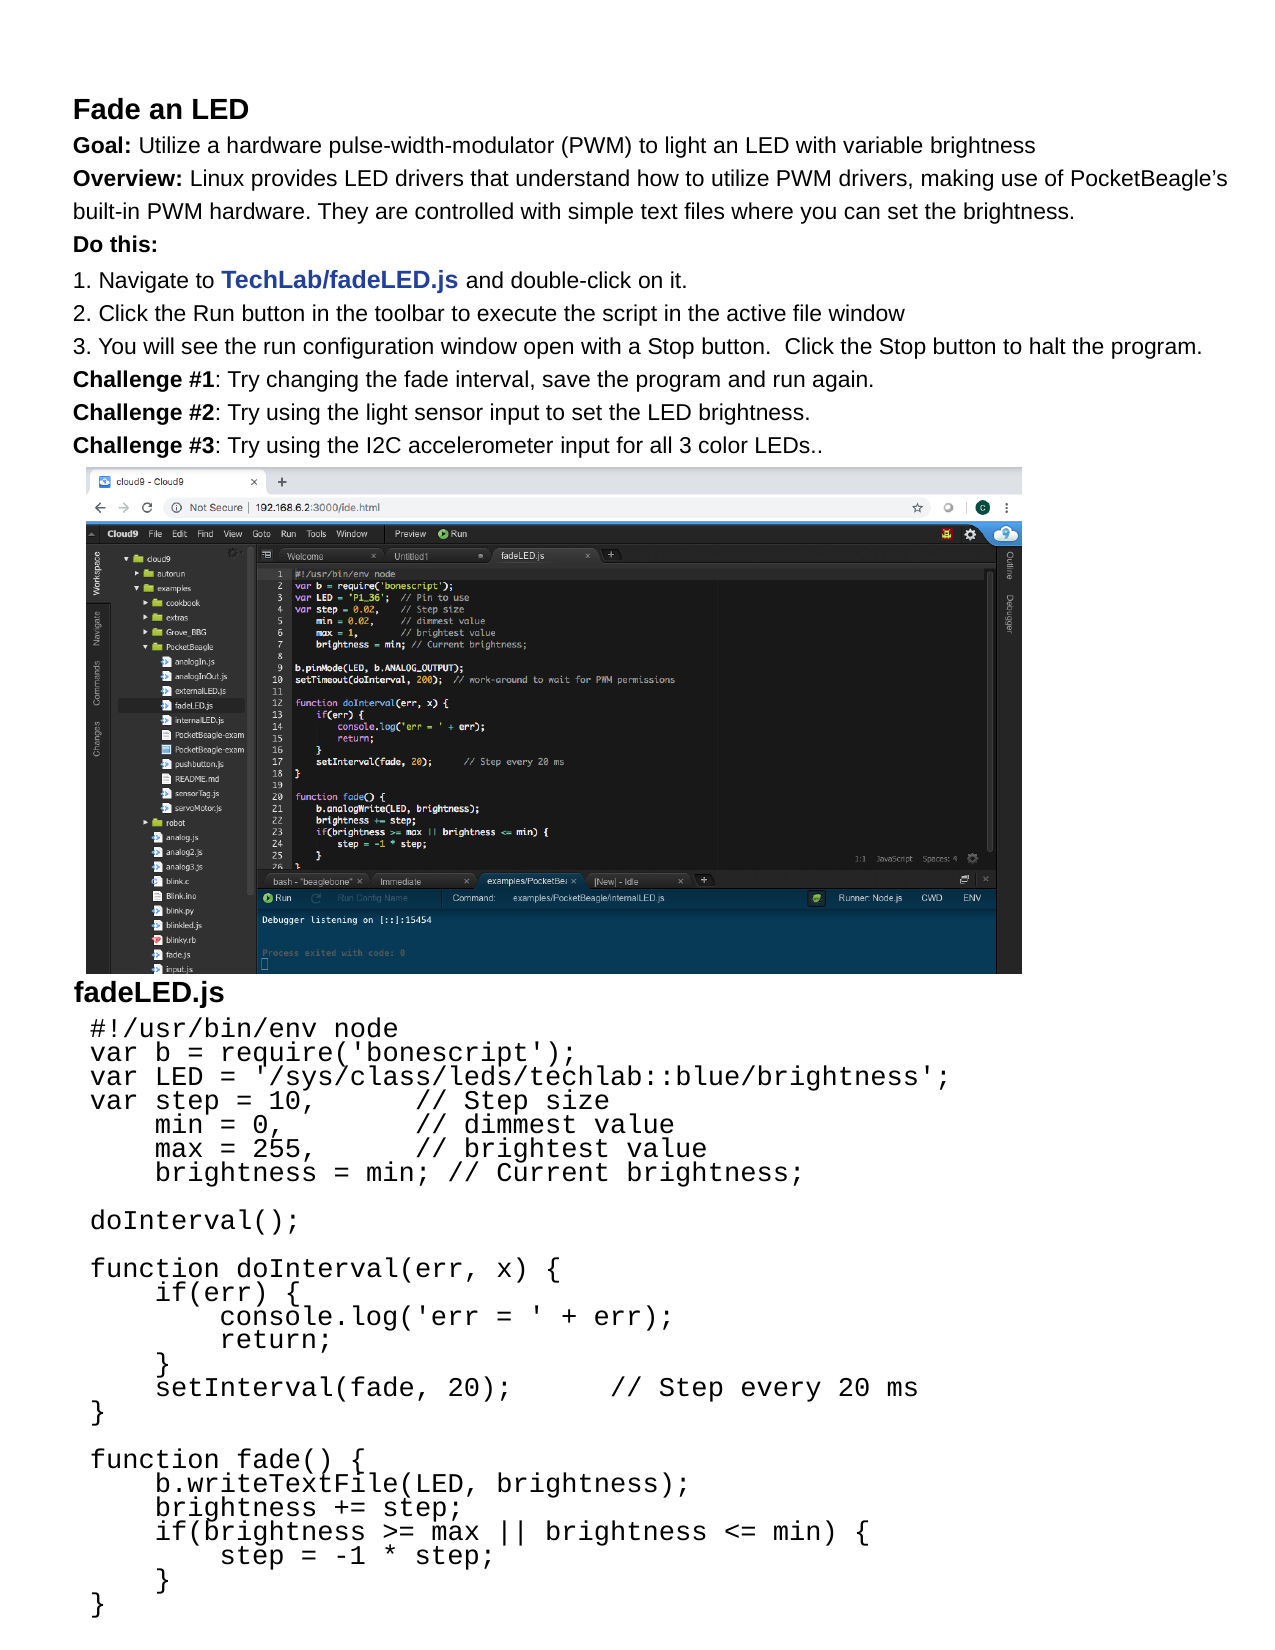

Fade an LED
Goal: Utilize a hardware pulse-width-modulator (PWM) to light an LED with variable brightness
Overview: Linux provides LED drivers that understand how to utilize PWM drivers, making use of PocketBeagle’s built-in PWM hardware. They are controlled with simple text files where you can set the brightness.
Do this:
1. Navigate to TechLab/fadeLED.js and double-click on it.
2. Click the Run button in the toolbar to execute the script in the active file window
3. You will see the run configuration window open with a Stop button. Click the Stop button to halt the program.
Challenge #1: Try changing the fade interval, save the program and run again.
Challenge #2: Try using the light sensor input to set the LED brightness.
Challenge #3: Try using the I2C accelerometer input for all 3 color LEDs..
fadeLED.js
#!/usr/bin/env node
var b = require('bonescript');
var LED = '/sys/class/leds/techlab::blue/brightness';
var step = 10, // Step size
 min = 0, // dimmest value
 max = 255, // brightest value
 brightness = min; // Current brightness;
doInterval();
function doInterval(err, x) {
 if(err) {
 console.log('err = ' + err);
 return;
 }
 setInterval(fade, 20); // Step every 20 ms
}
function fade() {
 b.writeTextFile(LED, brightness);
 brightness += step;
 if(brightness >= max || brightness <= min) {
 step = -1 * step;
 }
}